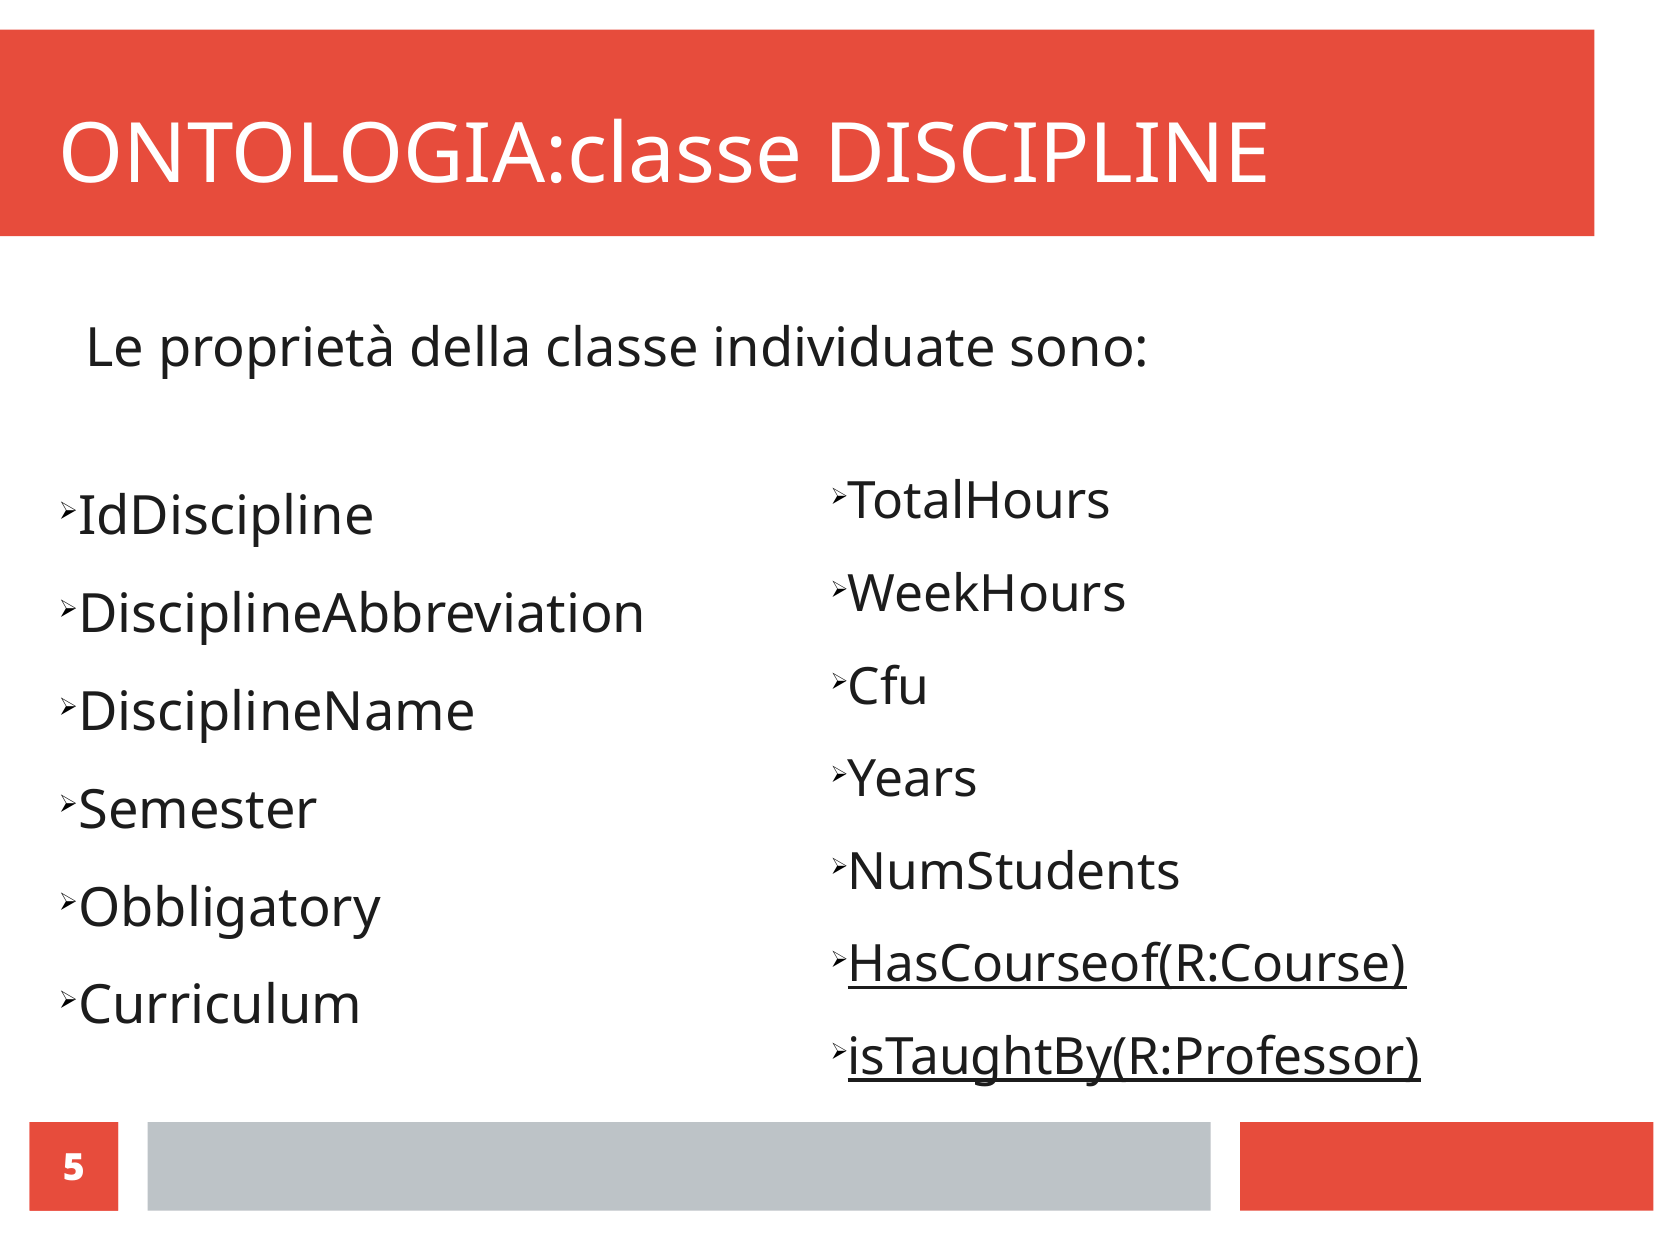

# ONTOLOGIA:classe DISCIPLINE
Le proprietà della classe individuate sono:
TotalHours
WeekHours
Cfu
Years
NumStudents
HasCourseof(R:Course)
isTaughtBy(R:Professor)
IdDiscipline
DisciplineAbbreviation
DisciplineName
Semester
Obbligatory
Curriculum
5